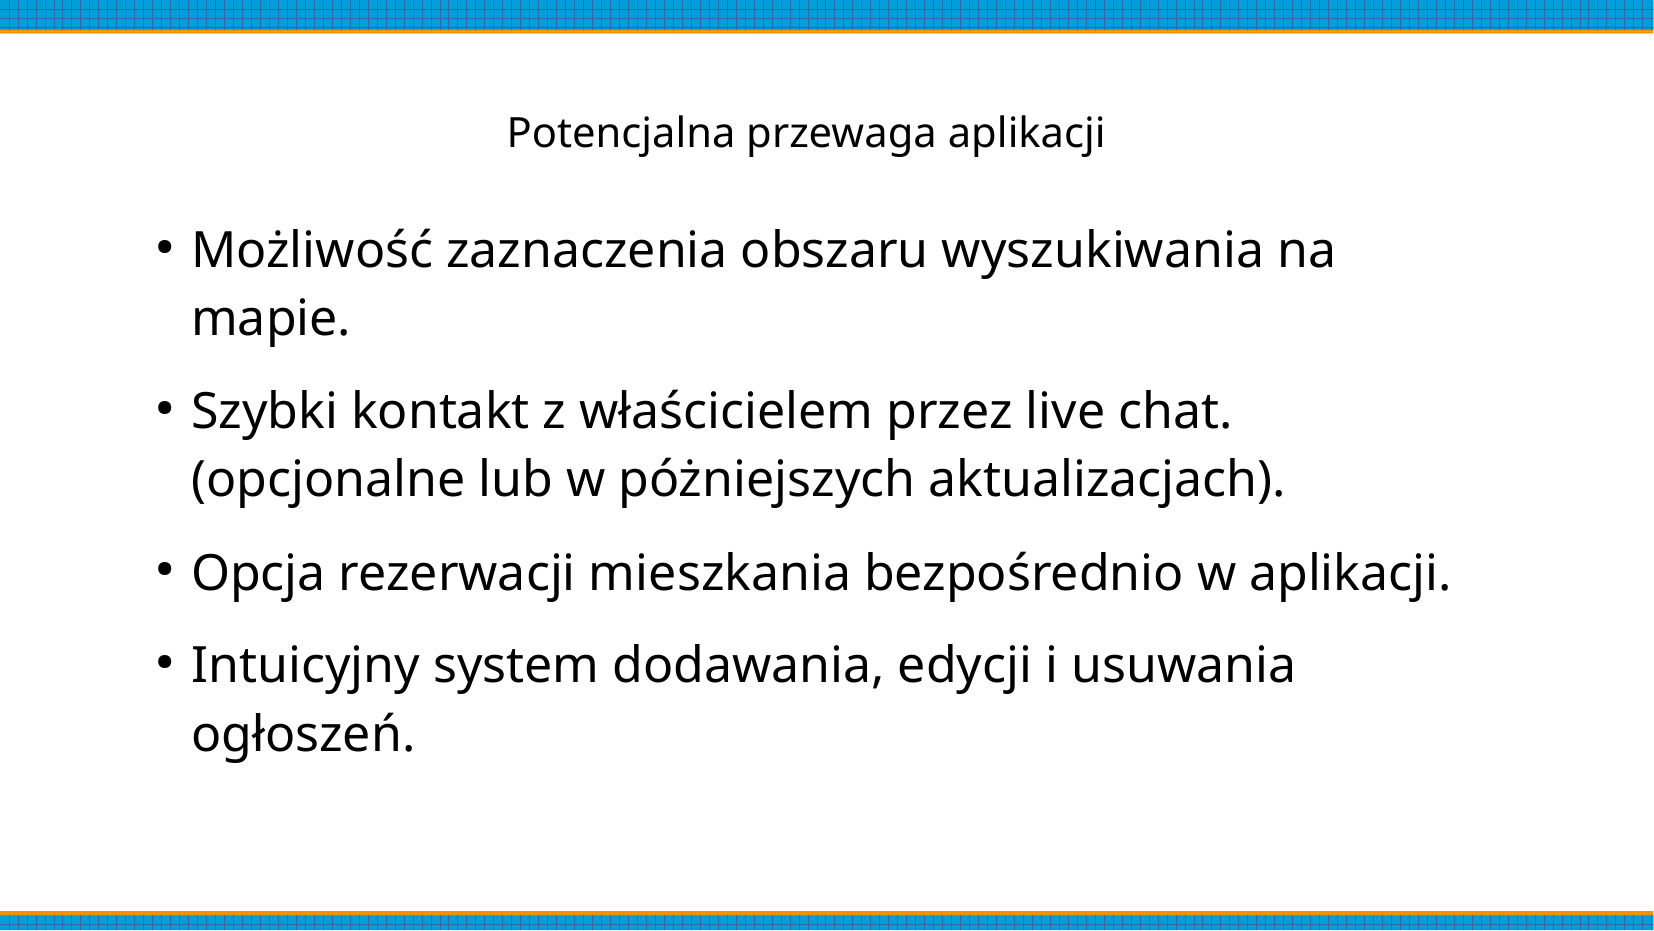

Potencjalna przewaga aplikacji
Możliwość zaznaczenia obszaru wyszukiwania na mapie.
Szybki kontakt z właścicielem przez live chat.(opcjonalne lub w póżniejszych aktualizacjach).
Opcja rezerwacji mieszkania bezpośrednio w aplikacji.
Intuicyjny system dodawania, edycji i usuwania ogłoszeń.